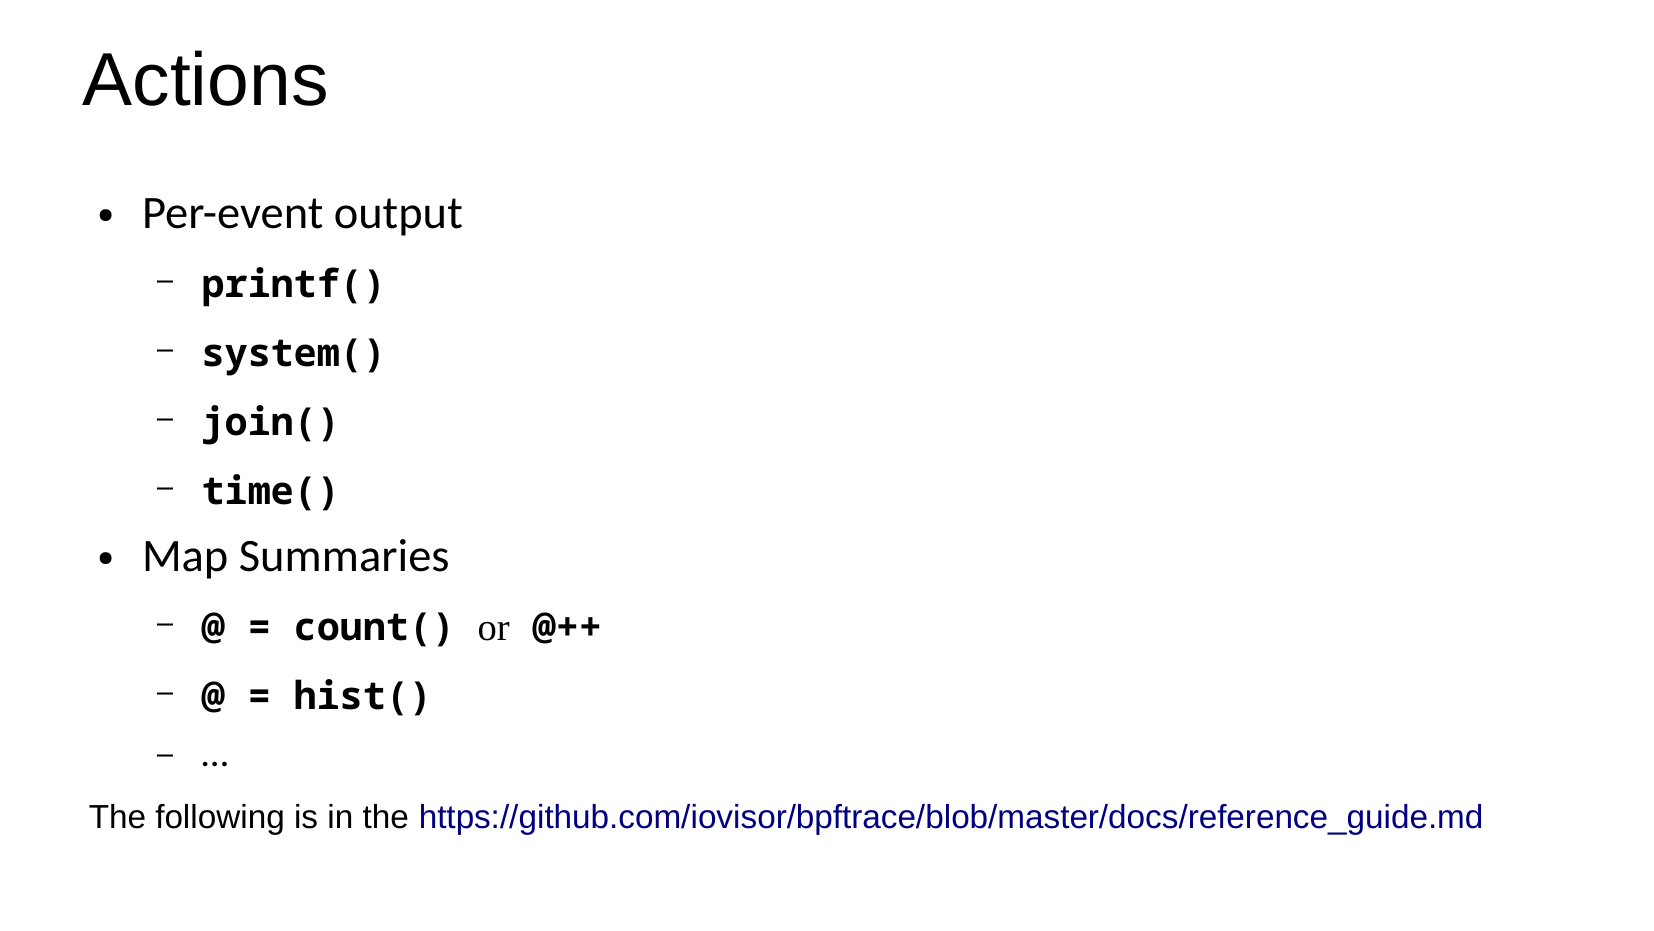

# Actions
Per-event output
printf()
system()
join()
time()
Map Summaries
@ = count() or @++
@ = hist()
…
The following is in the https://github.com/iovisor/bpftrace/blob/master/docs/reference_guide.md